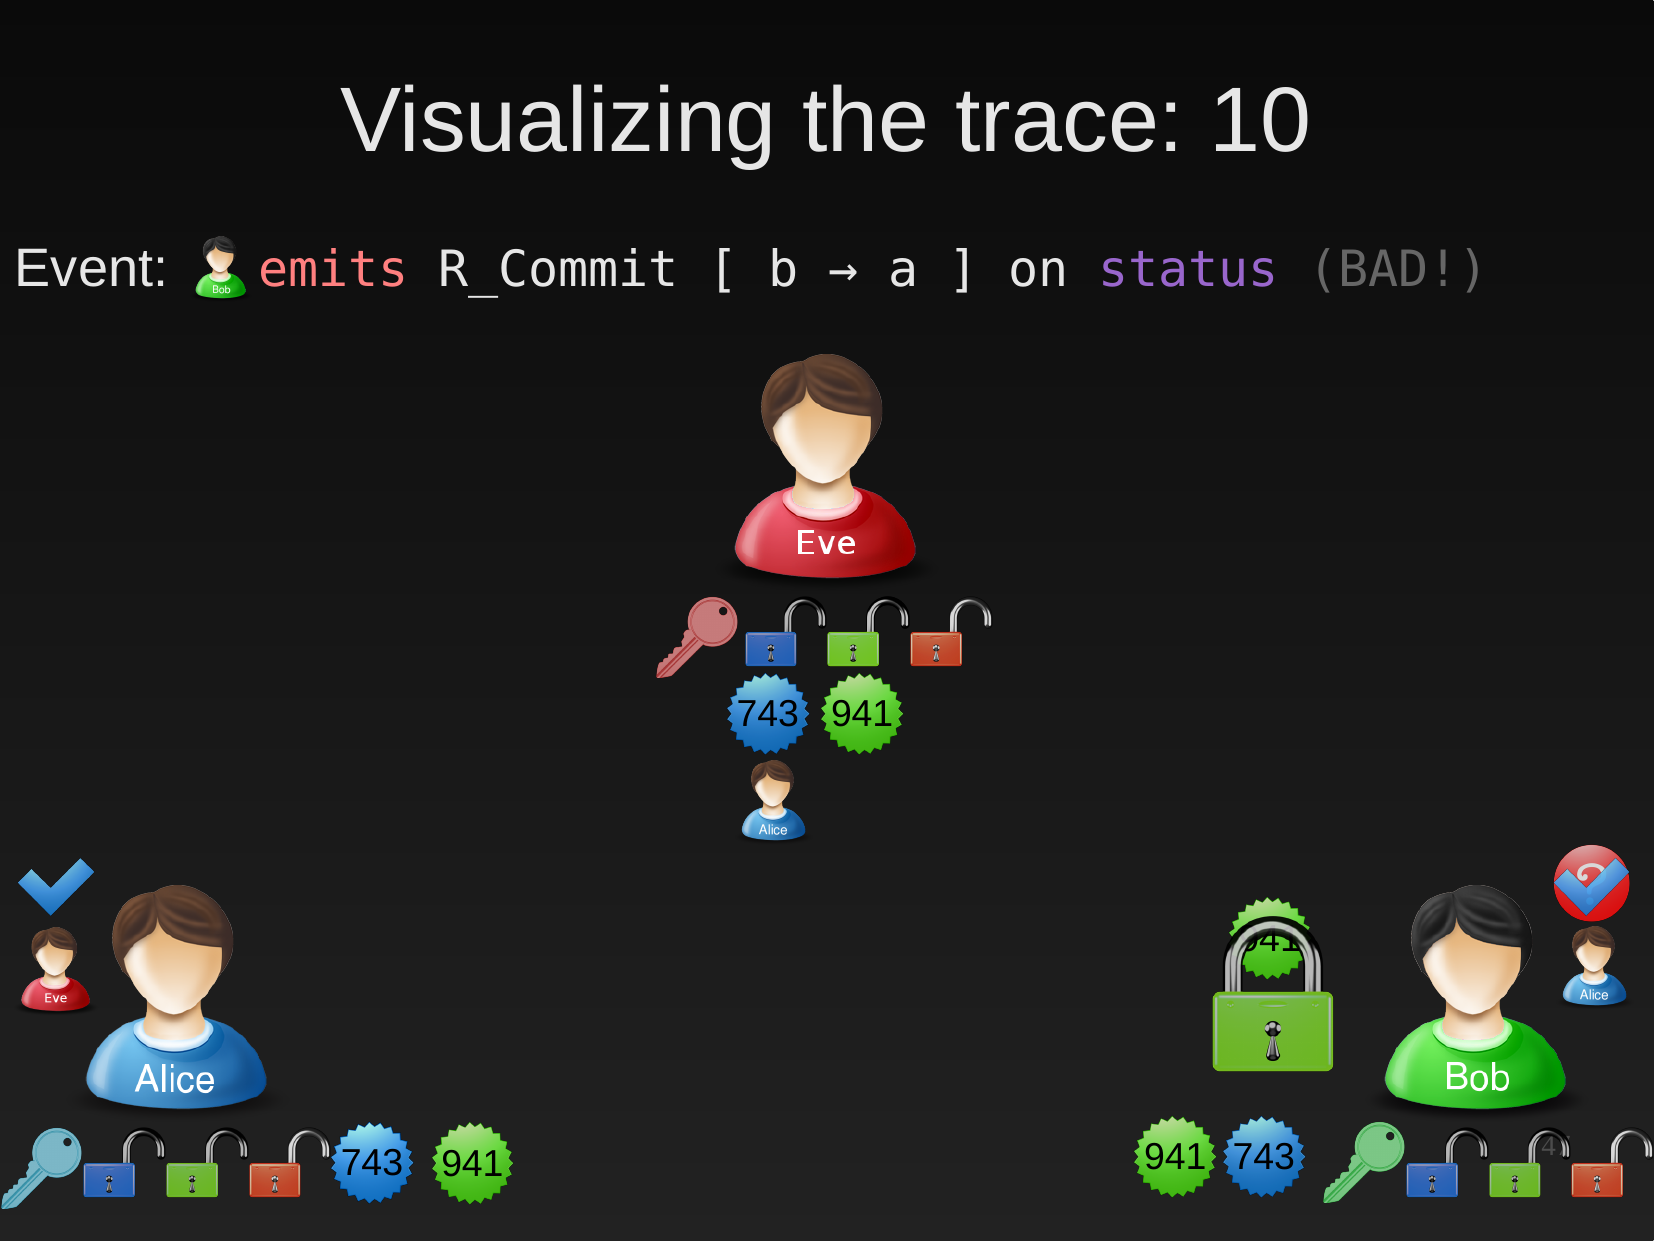

# Visualizing the trace: 10
Event: emits R_Commit [ b → a ] on status (BAD!)
743
941
941
941
743
743
743
941
47